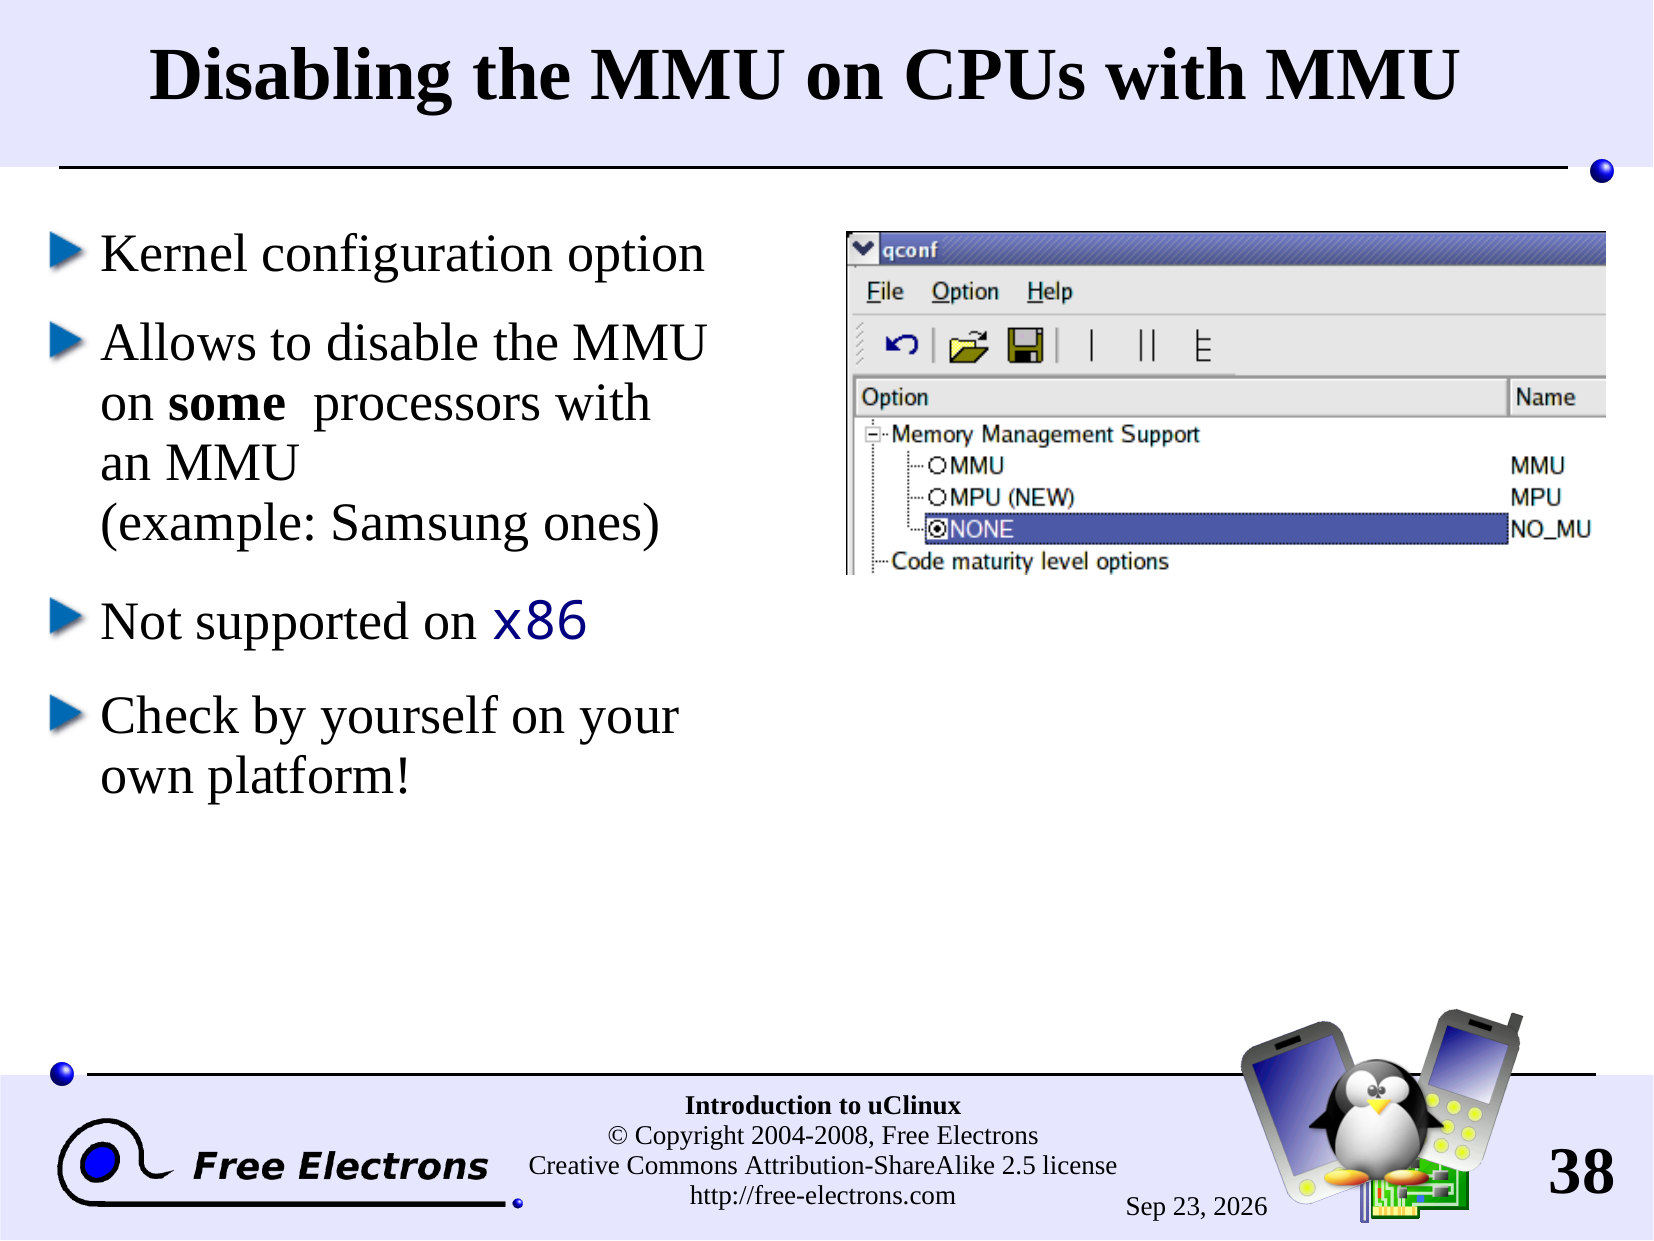

# Disabling the MMU on CPUs with MMU
Kernel configuration option
Allows to disable the MMU
on some processors with
an MMU
(example: Samsung ones)
Not supported on x86
Check by yourself on your
own platform!